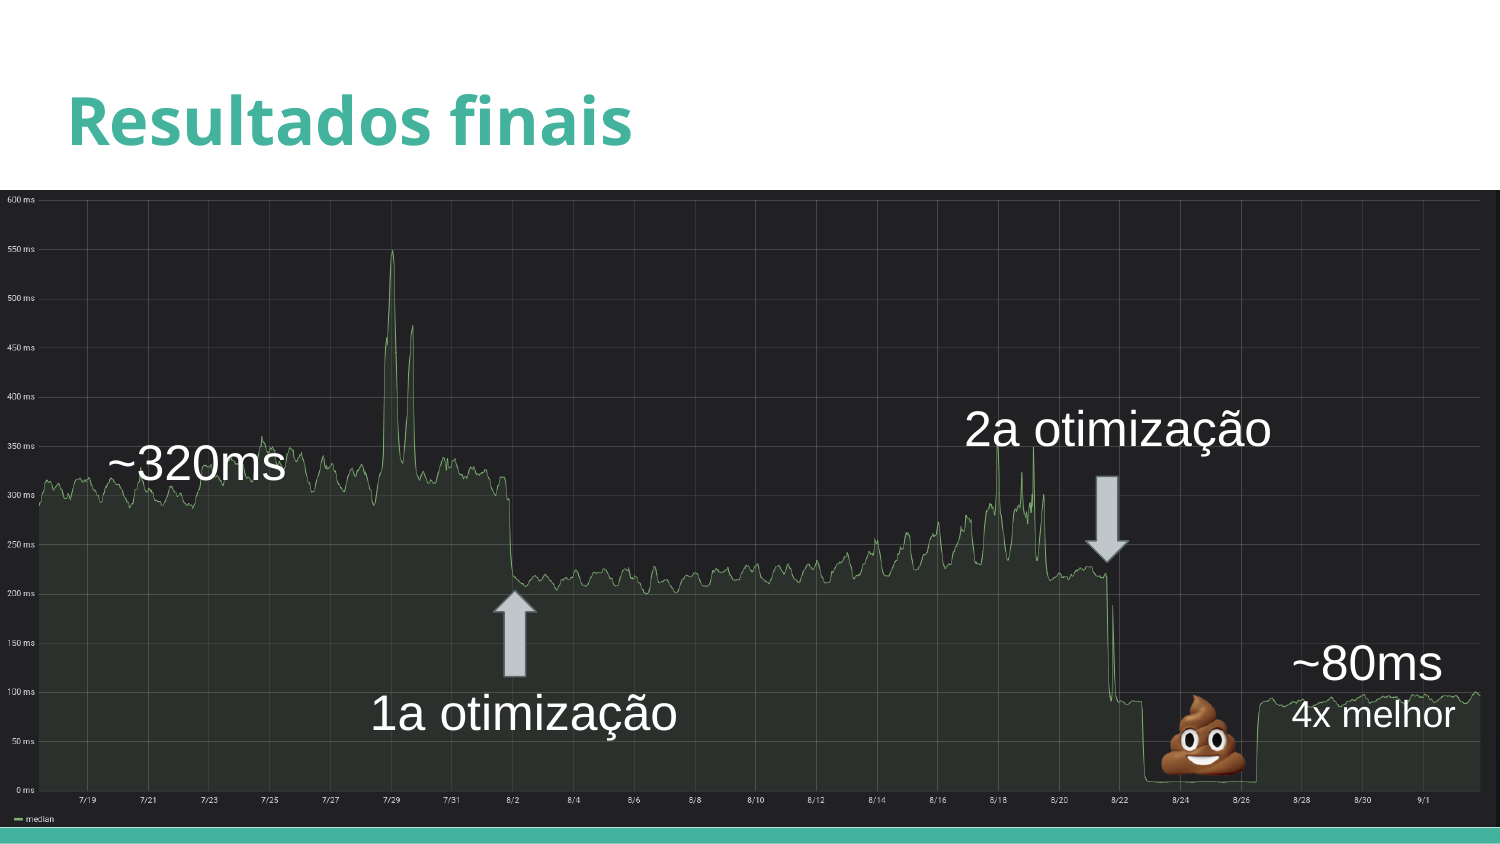

# Resultados finais
2a otimização
~320ms
~80ms
4x melhor
1a otimização